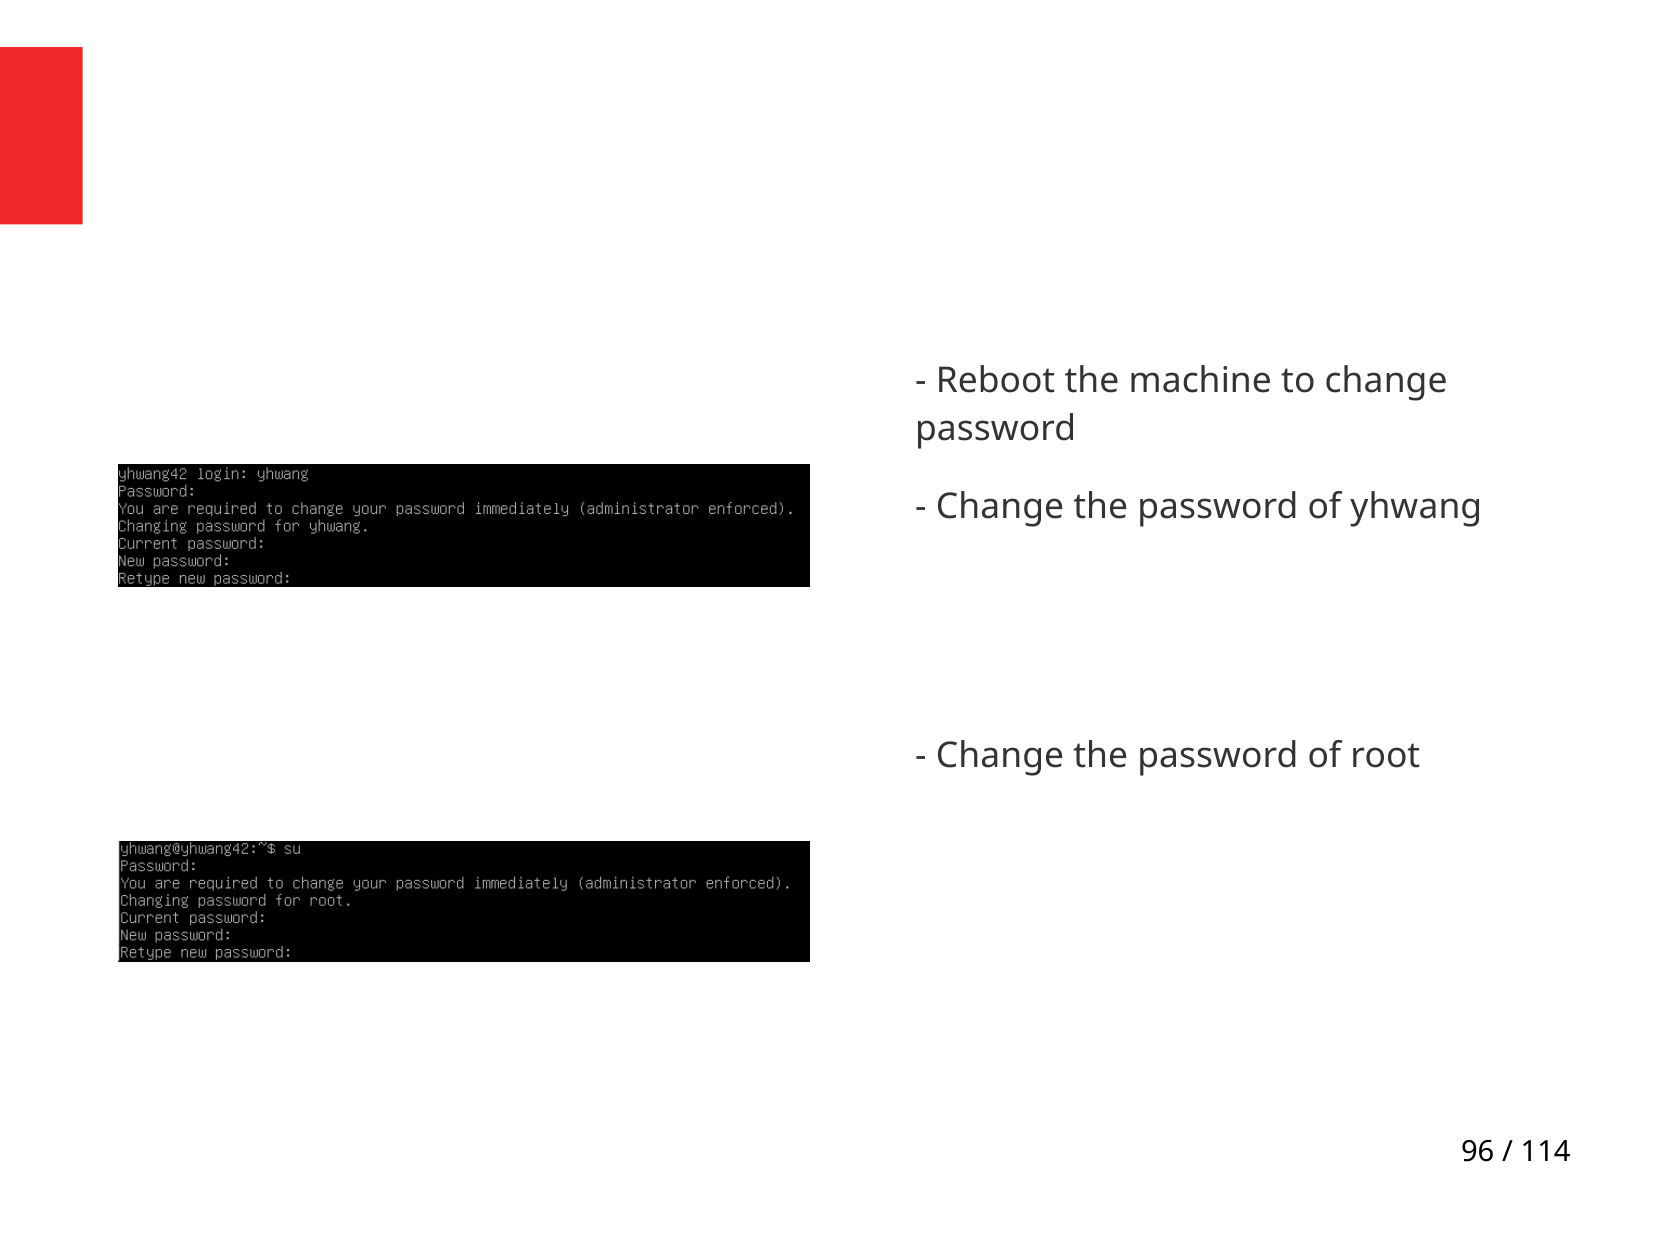

# - Reboot the machine to change password
- Change the password of yhwang
- Change the password of root
96